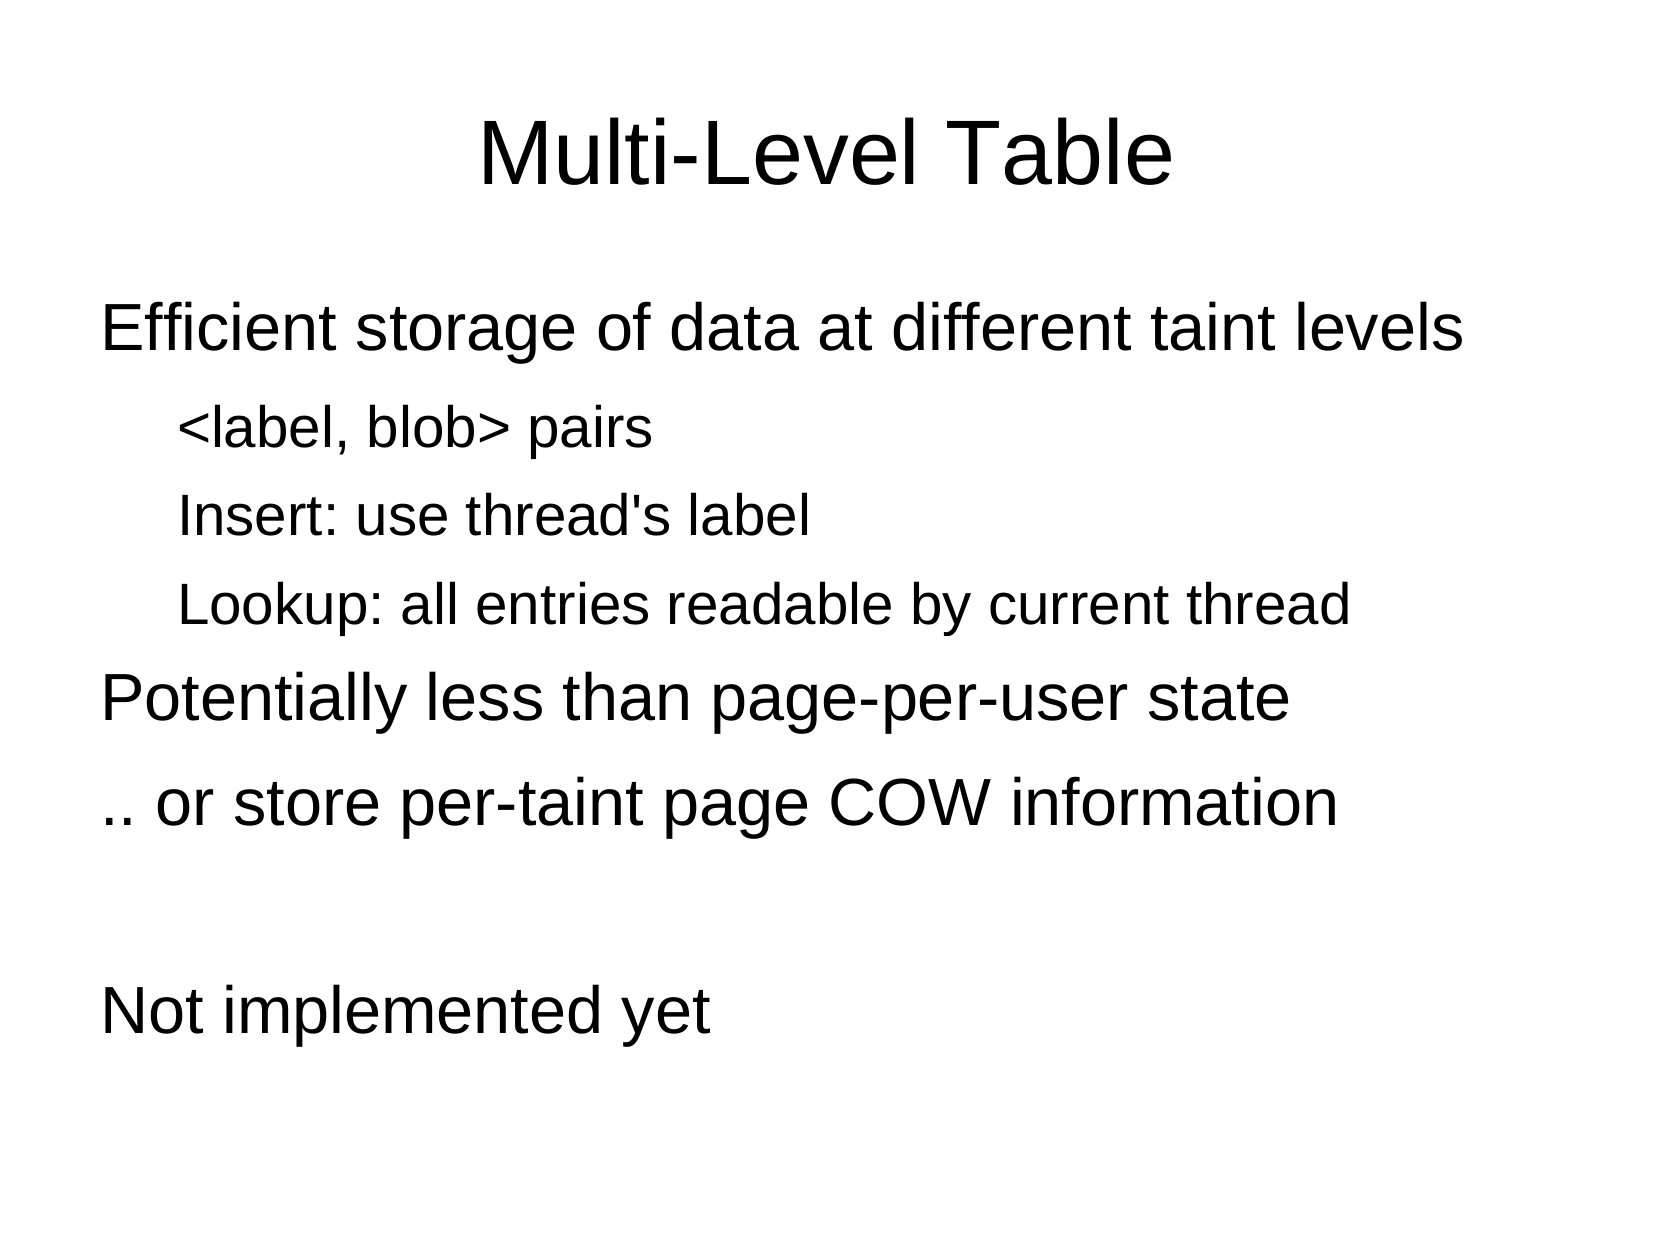

# Multi-Level Table
Efficient storage of data at different taint levels
<label, blob> pairs
Insert: use thread's label
Lookup: all entries readable by current thread
Potentially less than page-per-user state
.. or store per-taint page COW information
Not implemented yet